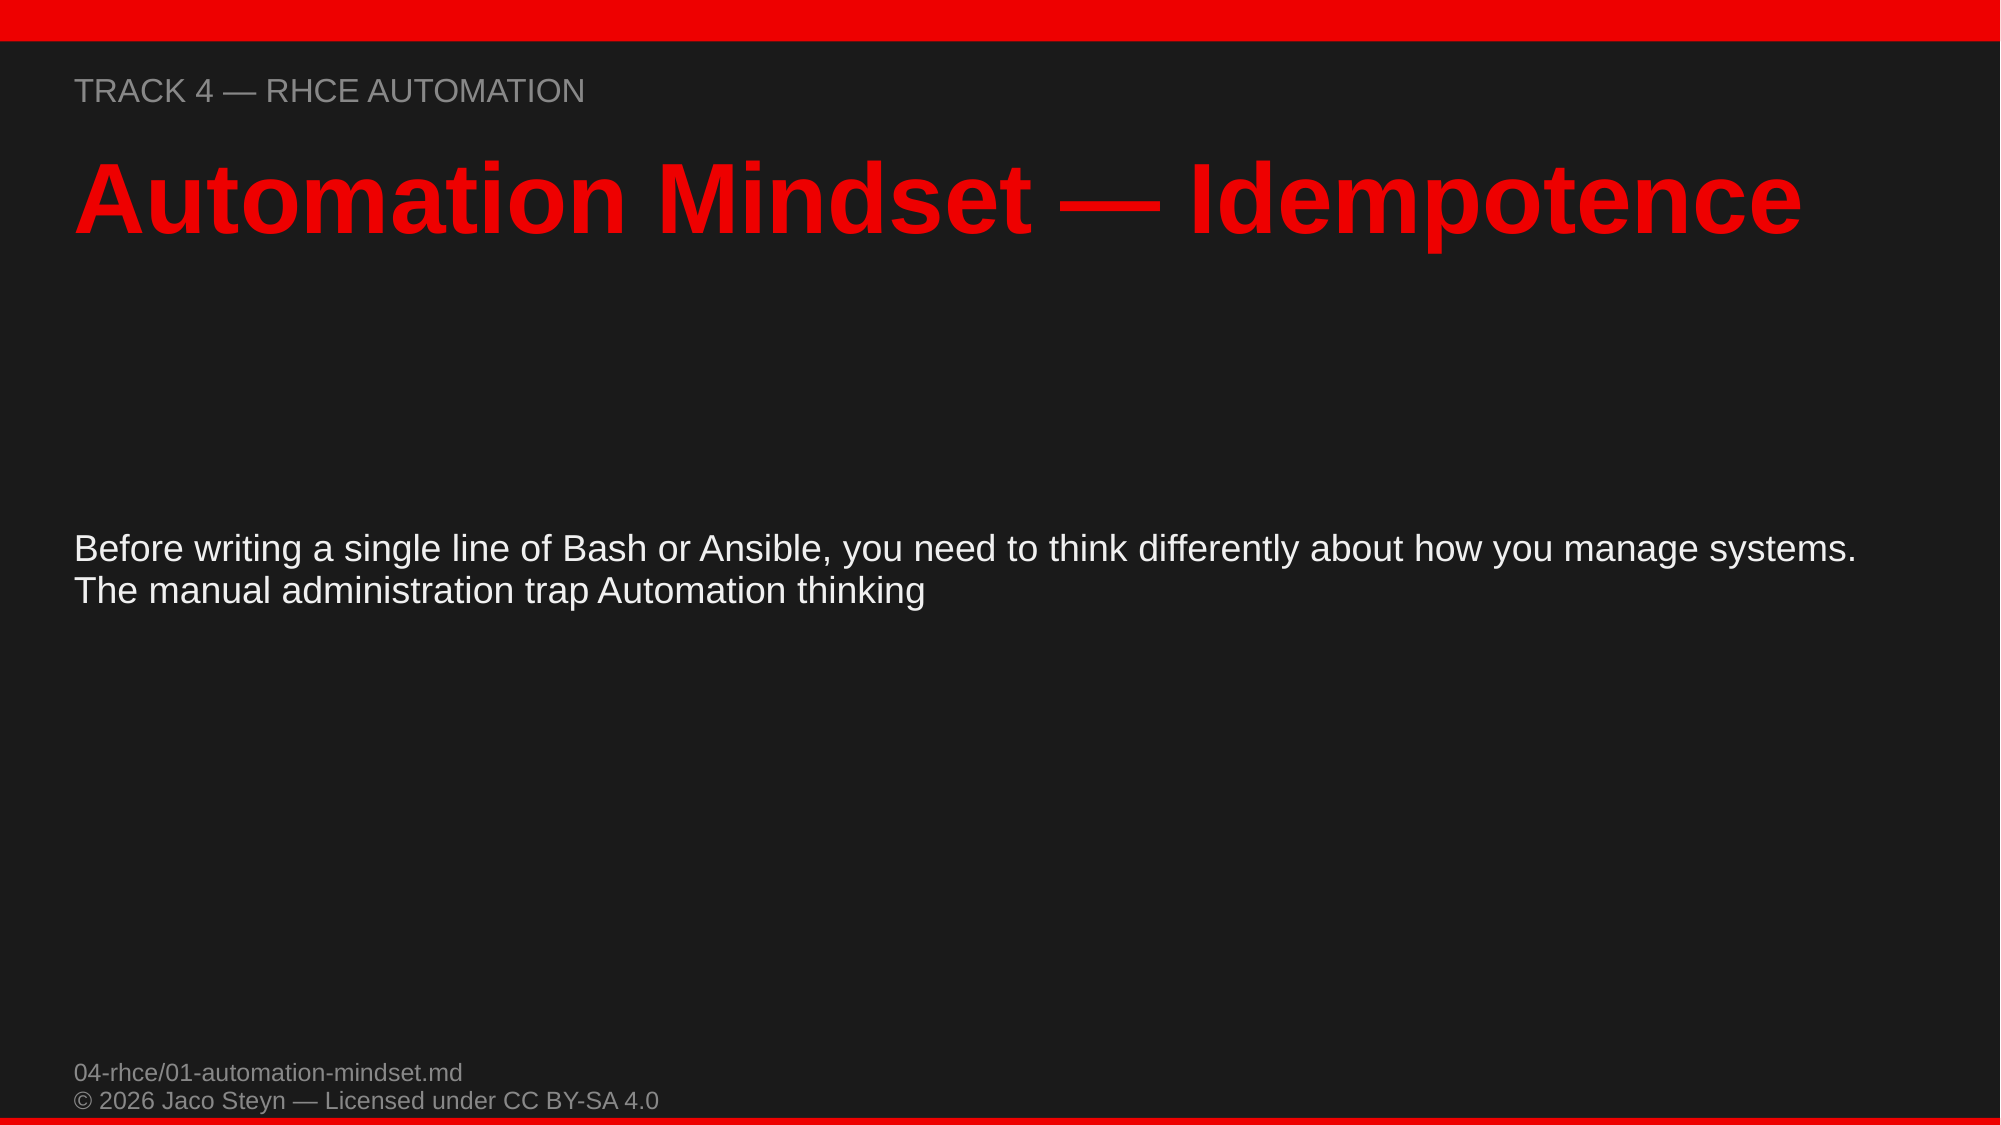

TRACK 4 — RHCE AUTOMATION
Automation Mindset — Idempotence
Before writing a single line of Bash or Ansible, you need to think differently about how you manage systems. The manual administration trap Automation thinking
04-rhce/01-automation-mindset.md
© 2026 Jaco Steyn — Licensed under CC BY-SA 4.0